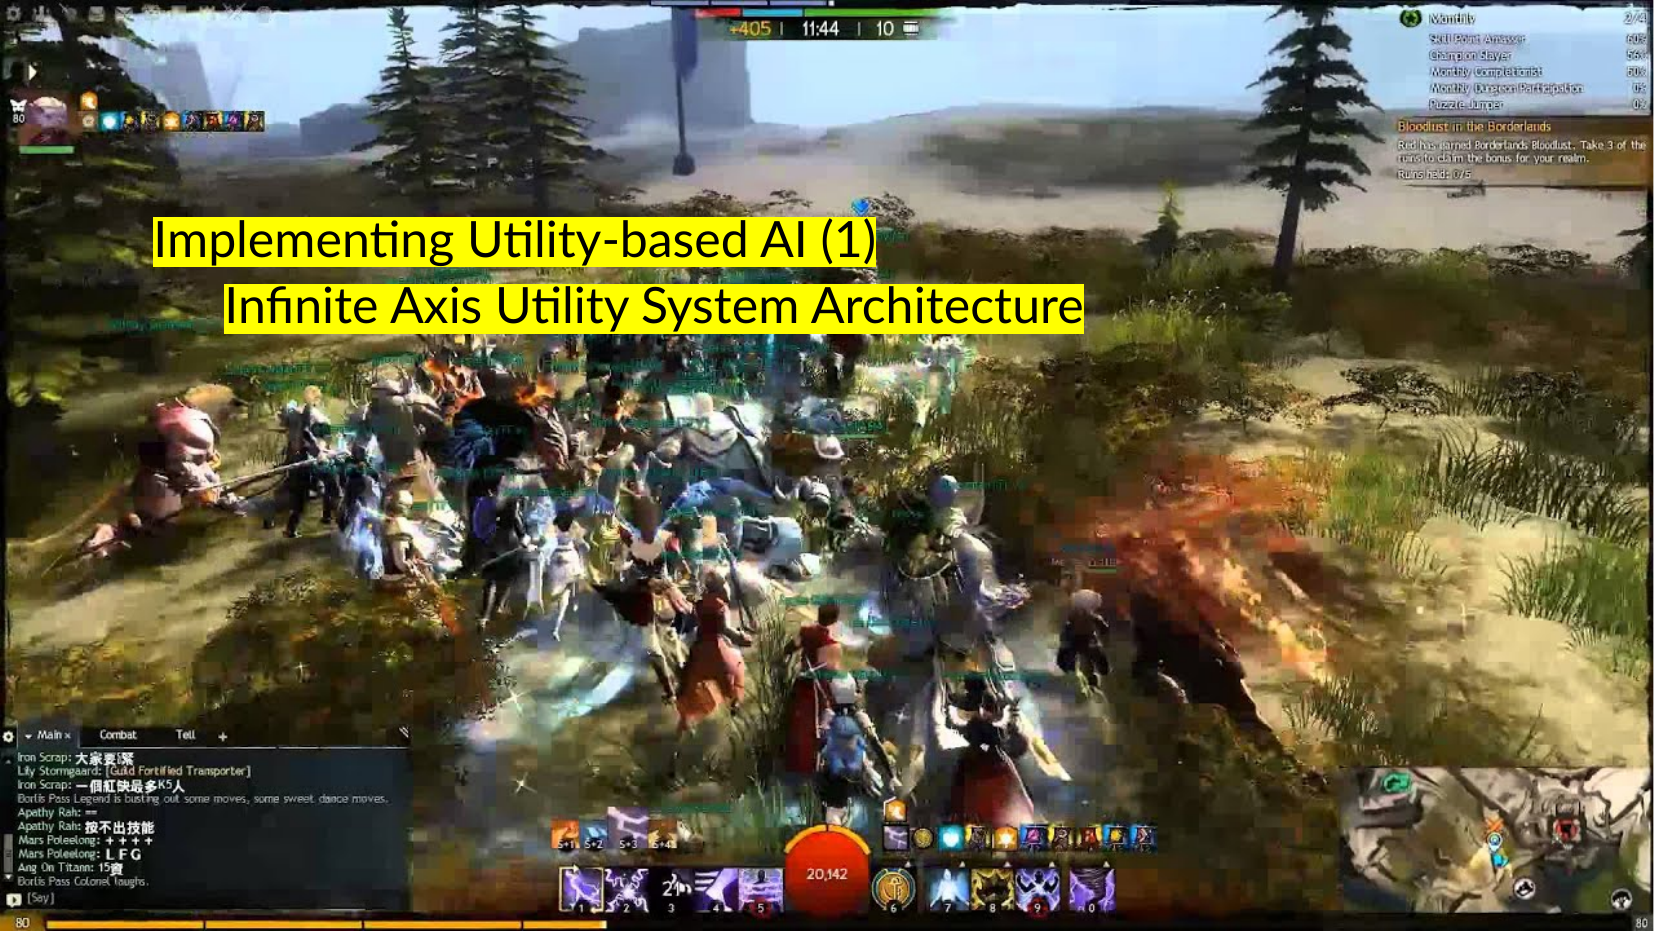

# Implementing Utility-based AI (1)
Infinite Axis Utility System Architecture